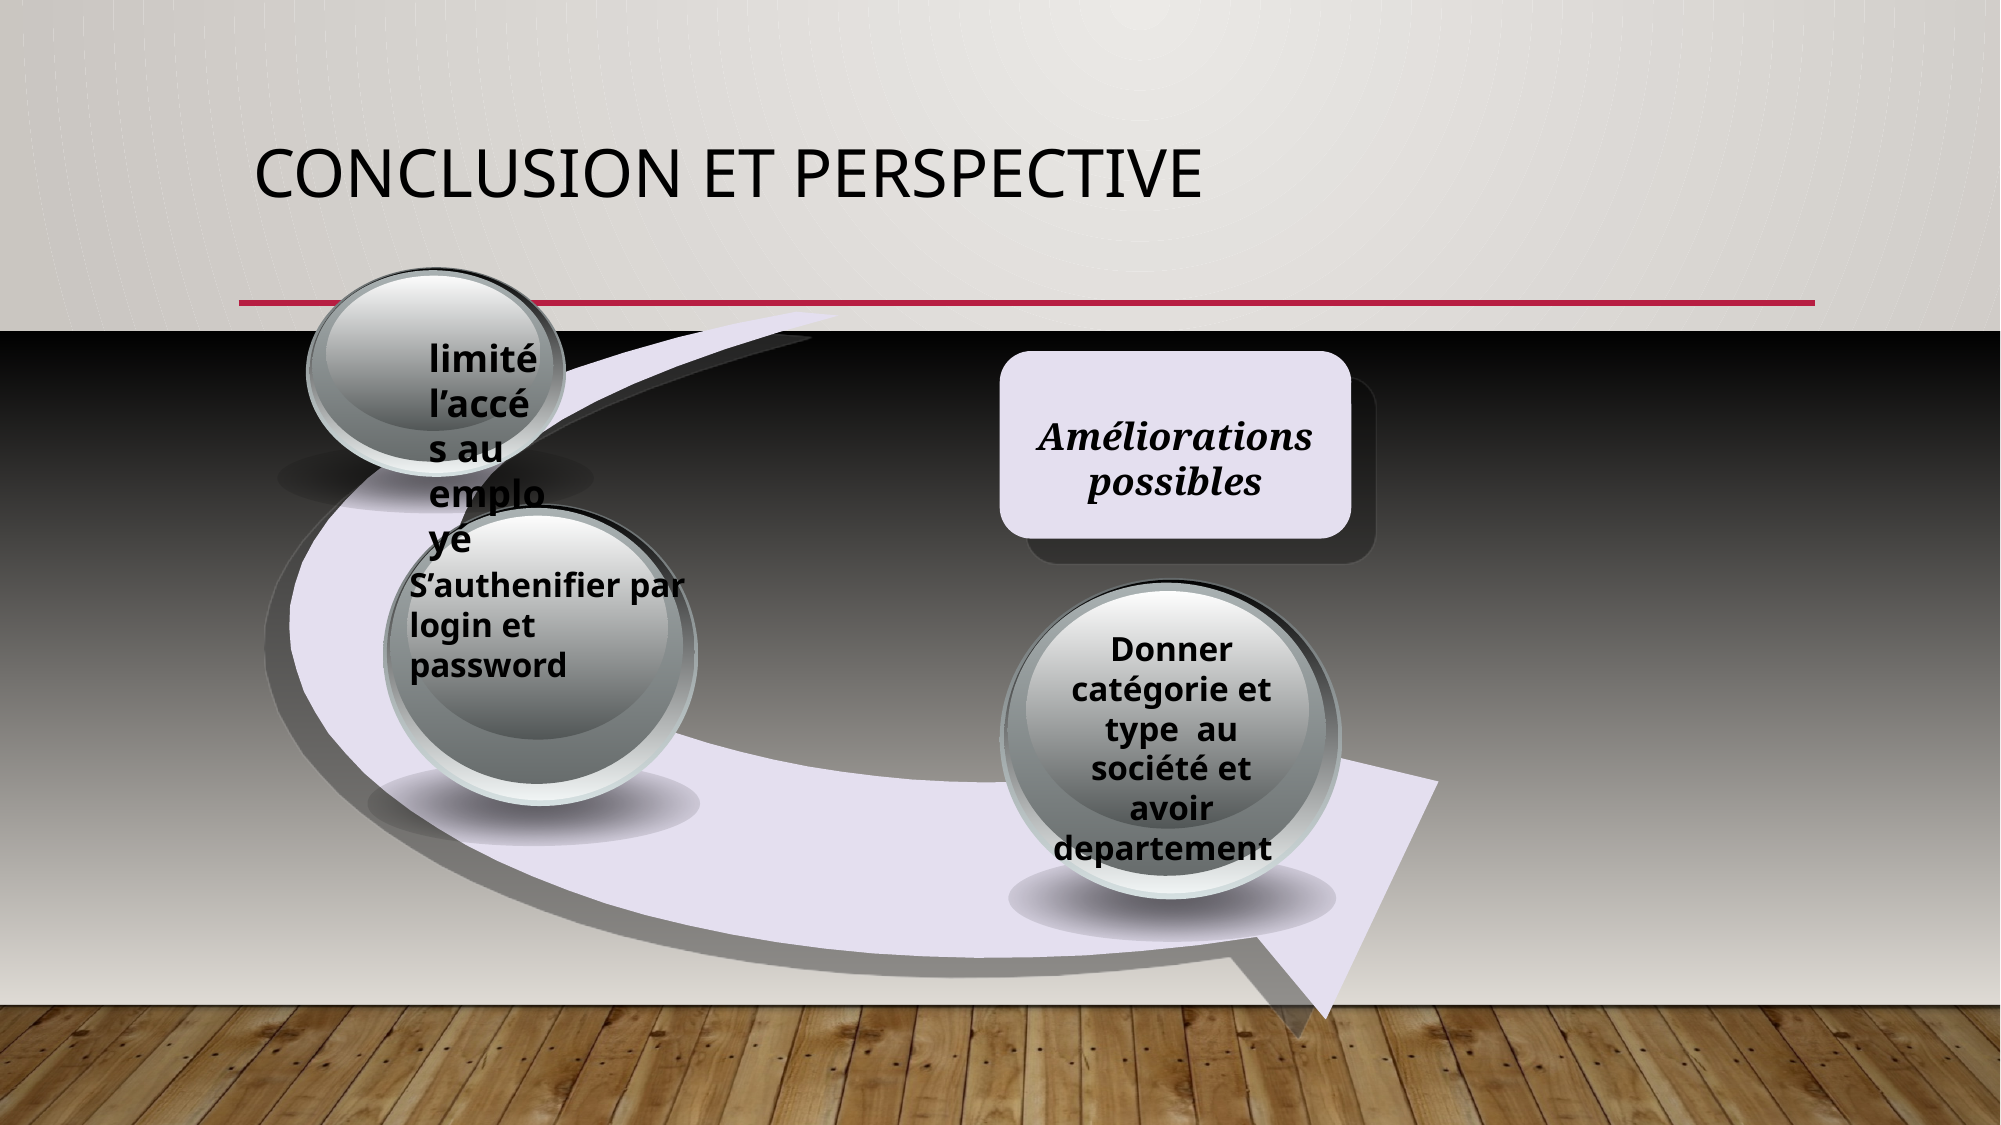

# Conclusion et PERSPECTIVE
 limité l’accés au employé
Améliorations possibles
S’authenifier par login et password
Donner catégorie et type au société et avoir departement